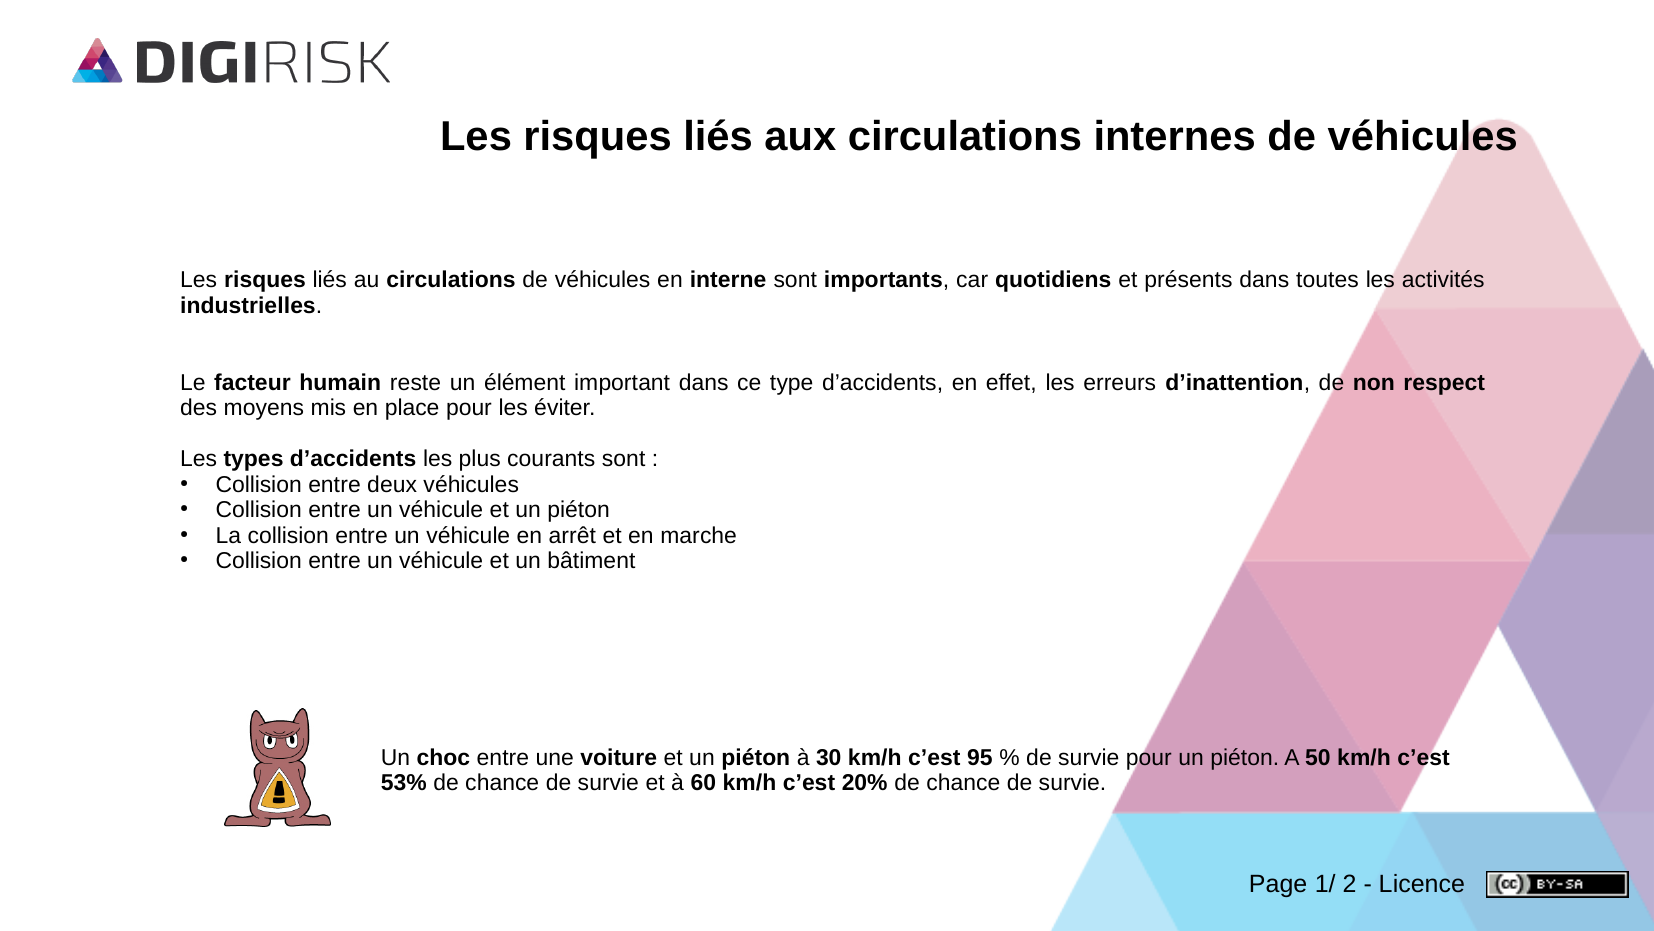

Les risques liés aux circulations internes de véhicules
Les risques liés au circulations de véhicules en interne sont importants, car quotidiens et présents dans toutes les activités industrielles.
Le facteur humain reste un élément important dans ce type d’accidents, en effet, les erreurs d’inattention, de non respect des moyens mis en place pour les éviter.
Les types d’accidents les plus courants sont :
Collision entre deux véhicules
Collision entre un véhicule et un piéton
La collision entre un véhicule en arrêt et en marche
Collision entre un véhicule et un bâtiment
Un choc entre une voiture et un piéton à 30 km/h c’est 95 % de survie pour un piéton. A 50 km/h c’est 53% de chance de survie et à 60 km/h c’est 20% de chance de survie.